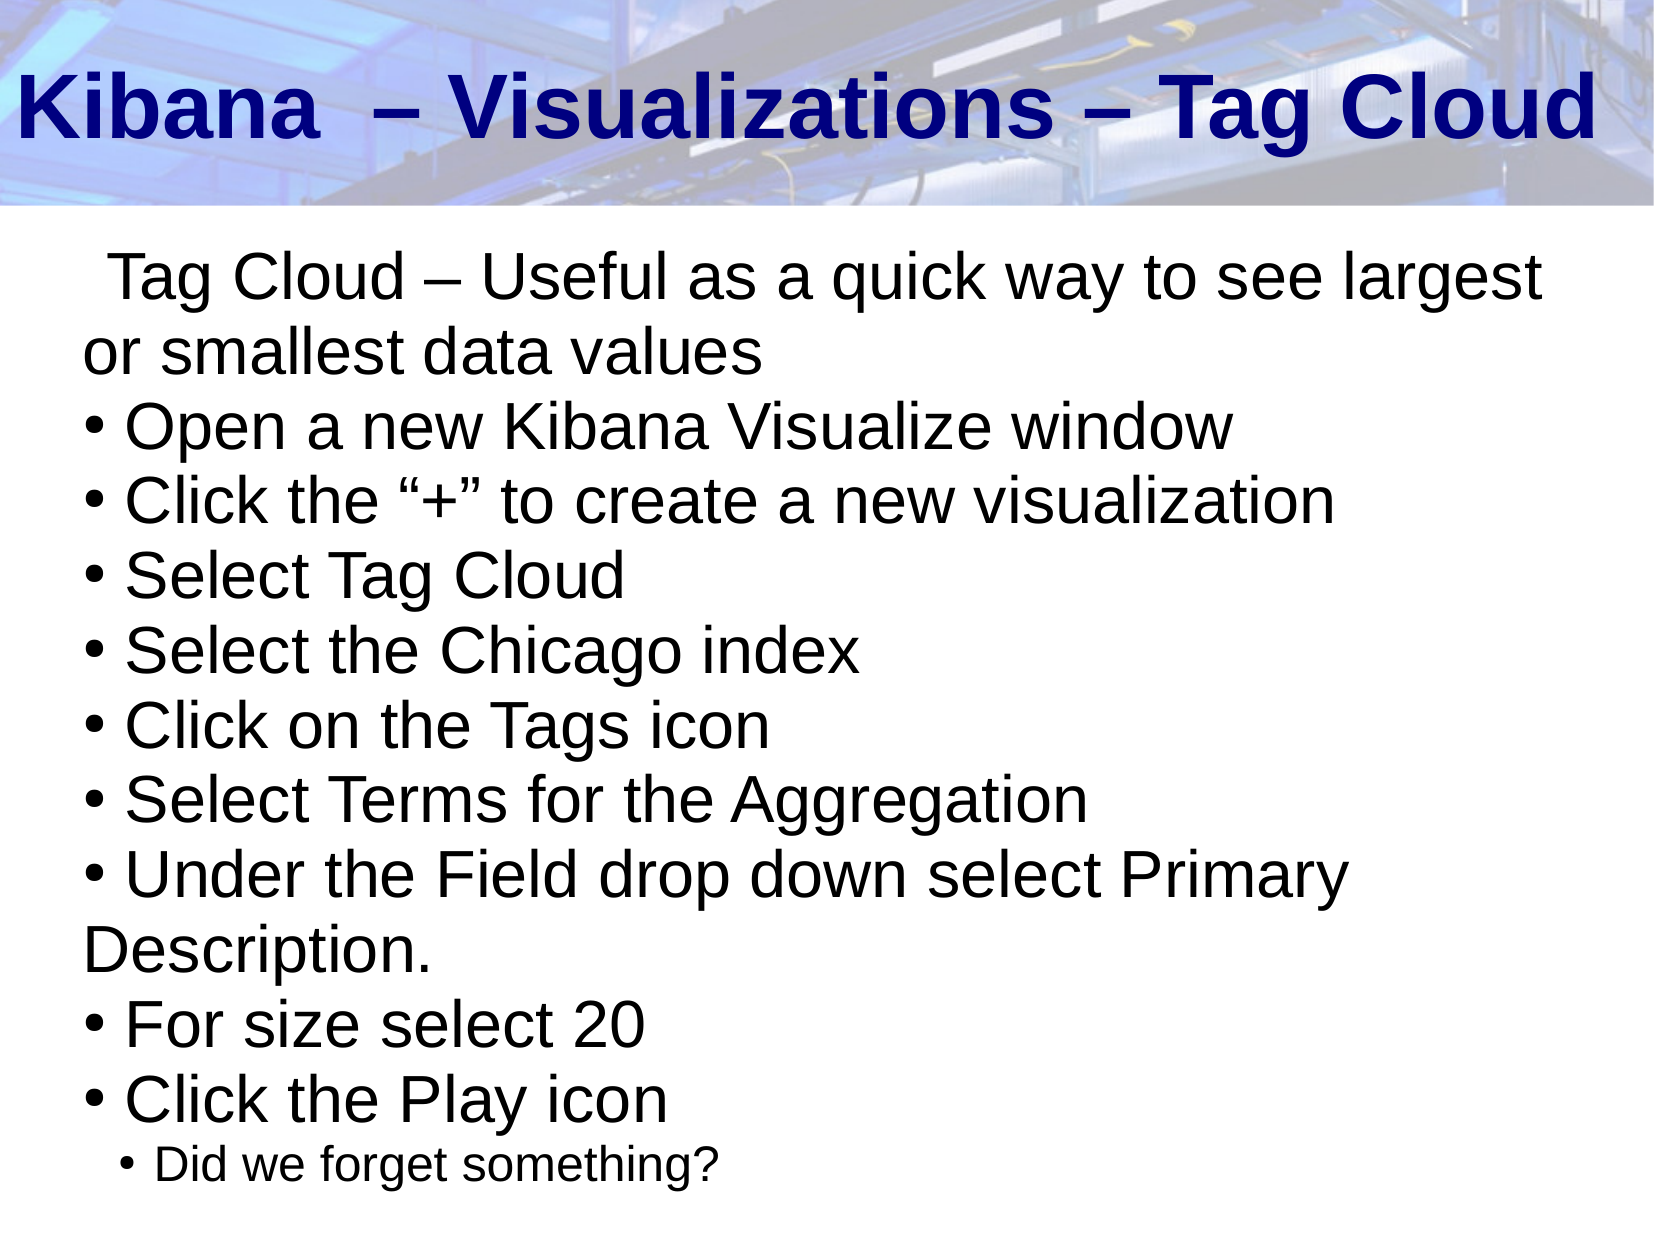

# Kibana – Visualizations – Tag Cloud
Tag Cloud – Useful as a quick way to see largest or smallest data values
 Open a new Kibana Visualize window
 Click the “+” to create a new visualization
 Select Tag Cloud
 Select the Chicago index
 Click on the Tags icon
 Select Terms for the Aggregation
 Under the Field drop down select Primary Description.
 For size select 20
 Click the Play icon
Did we forget something?